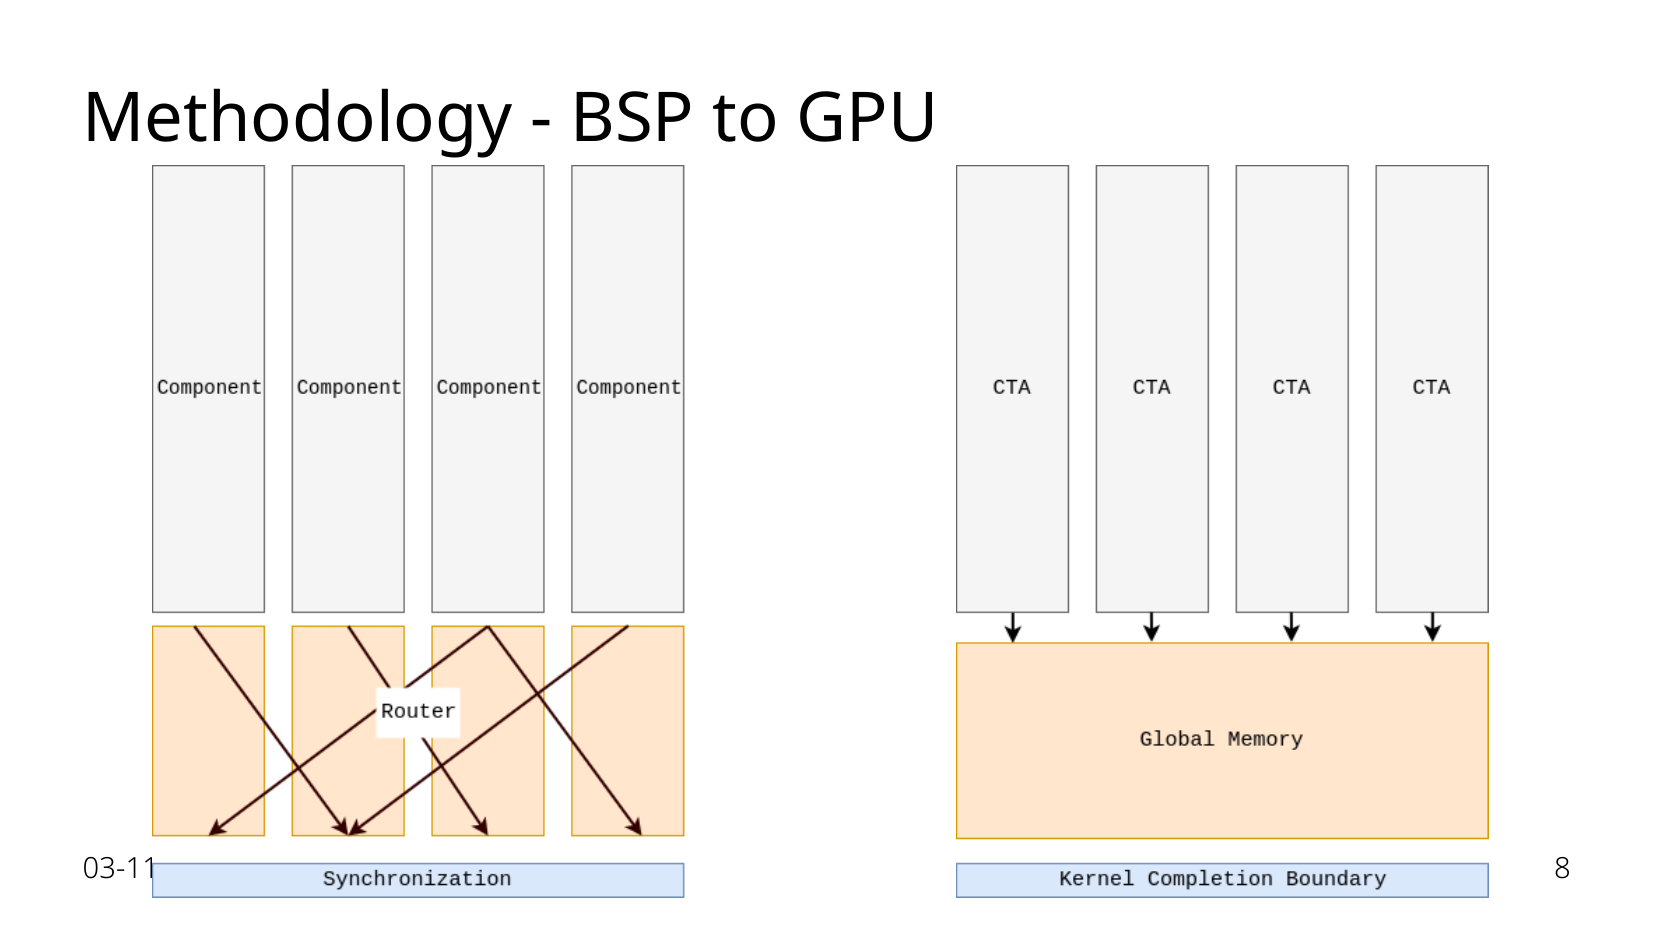

# Methodology - BSP to GPU
03-11-2017
8